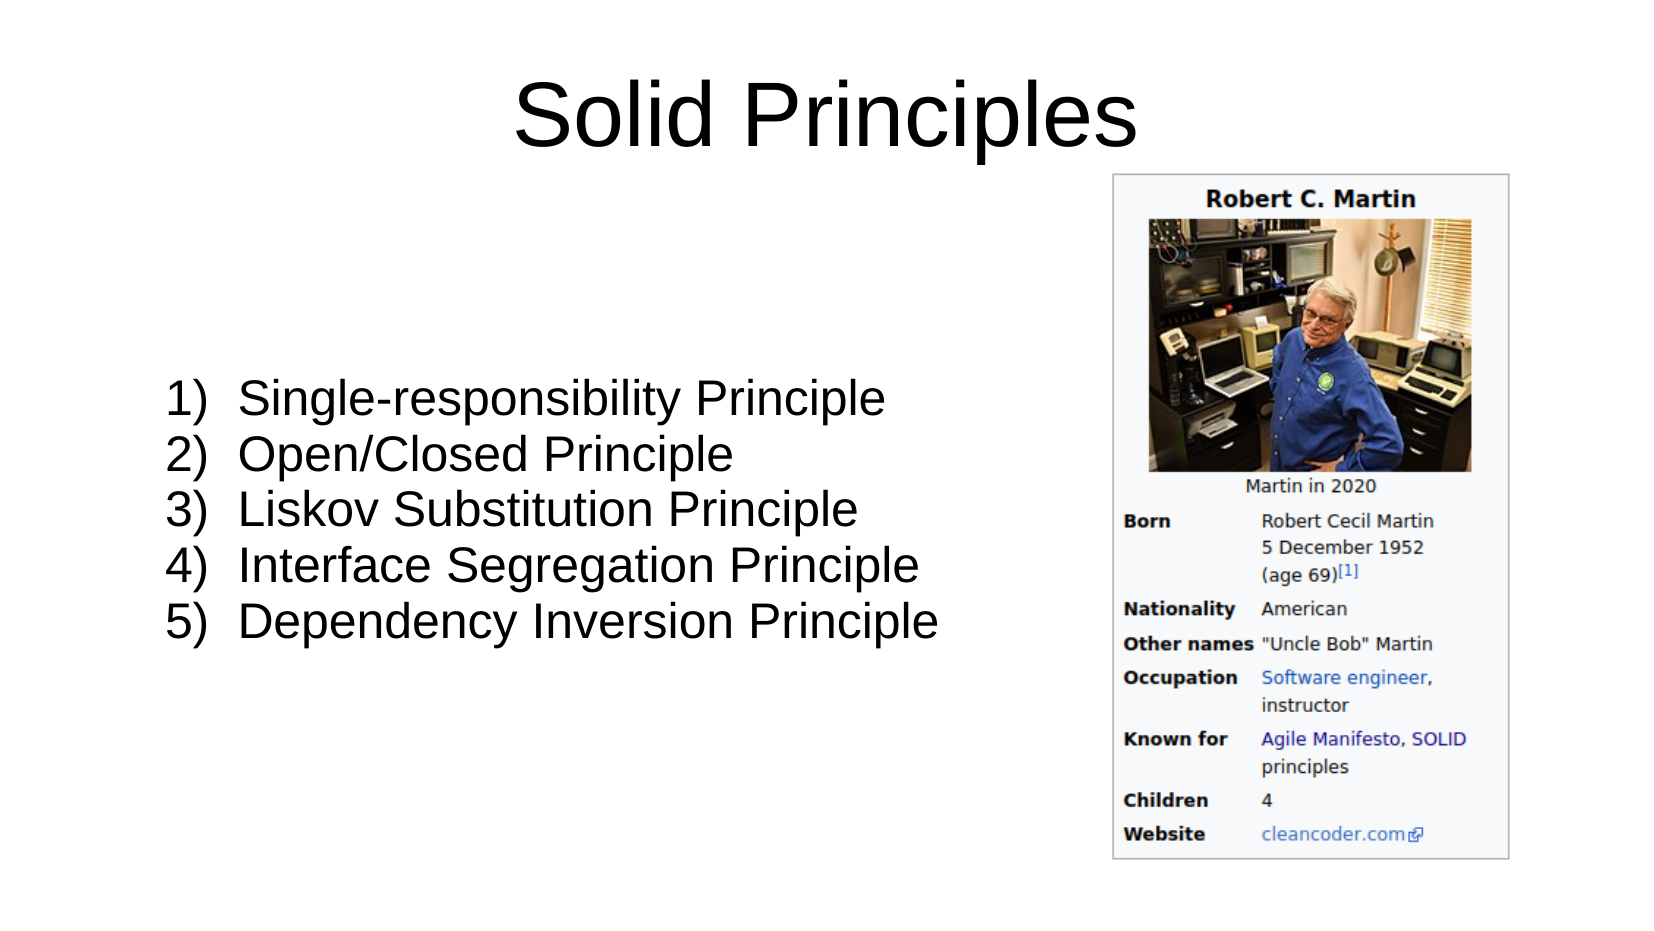

Solid Principles
# Single-responsibility Principle
 Open/Closed Principle
 Liskov Substitution Principle
 Interface Segregation Principle
 Dependency Inversion Principle